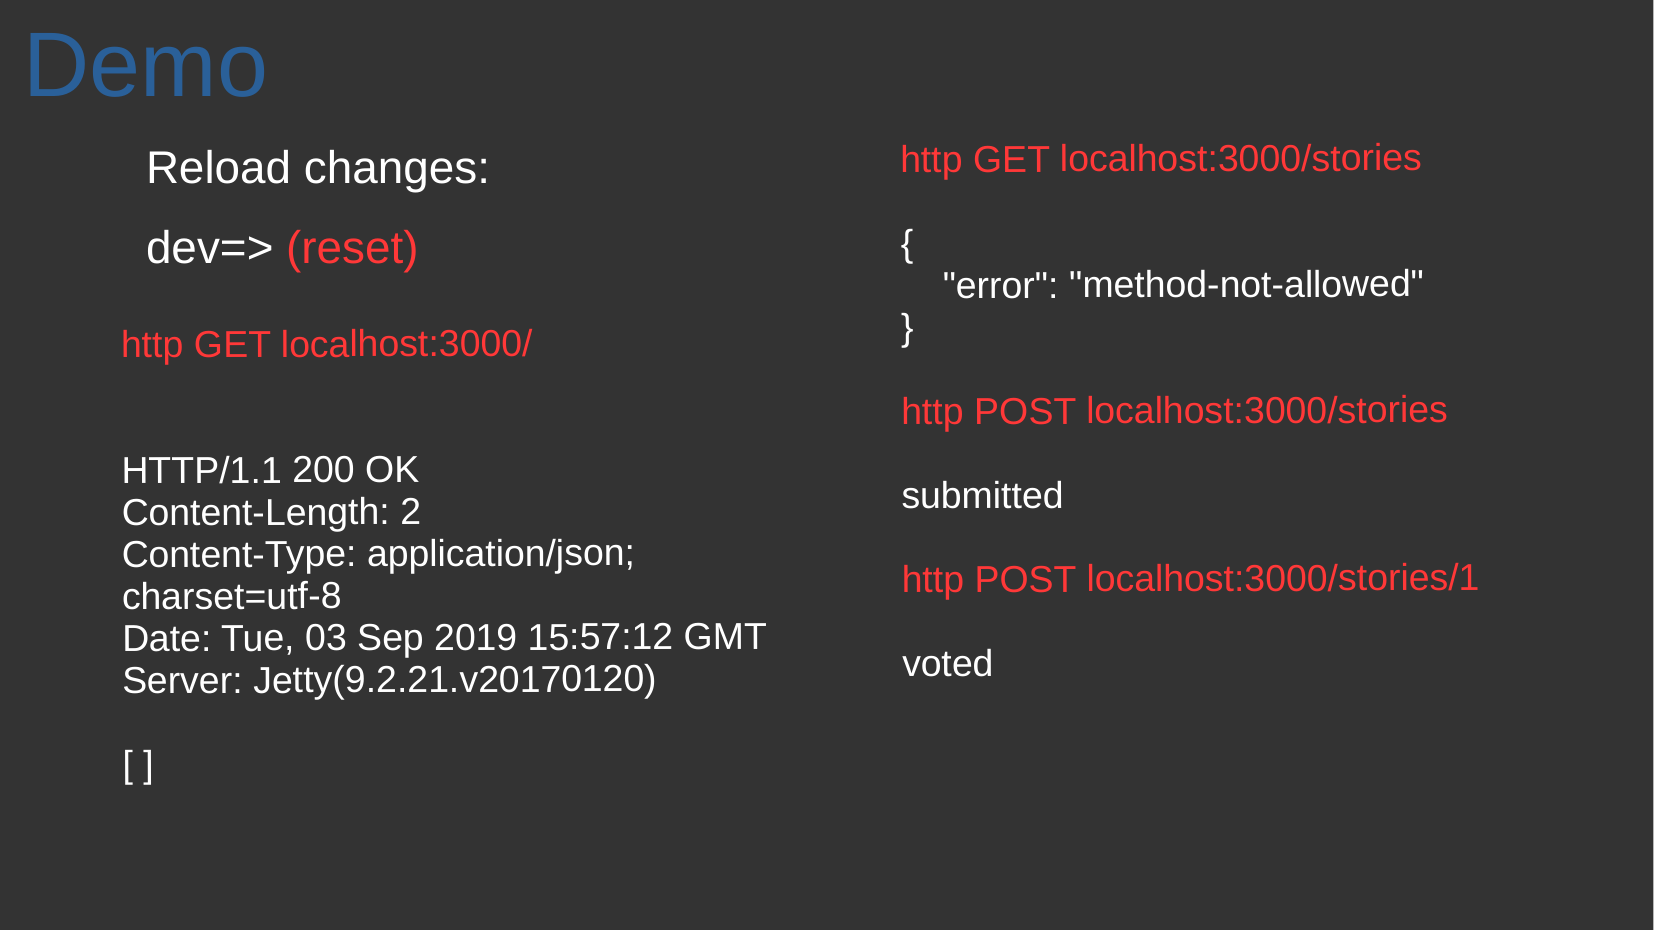

# Demo
http GET localhost:3000/stories
{
 "error": "method-not-allowed"
}
http POST localhost:3000/stories
submitted
http POST localhost:3000/stories/1
voted
Reload changes:
dev=> (reset)
http GET localhost:3000/
HTTP/1.1 200 OK
Content-Length: 2
Content-Type: application/json; charset=utf-8
Date: Tue, 03 Sep 2019 15:57:12 GMT
Server: Jetty(9.2.21.v20170120)
[ ]